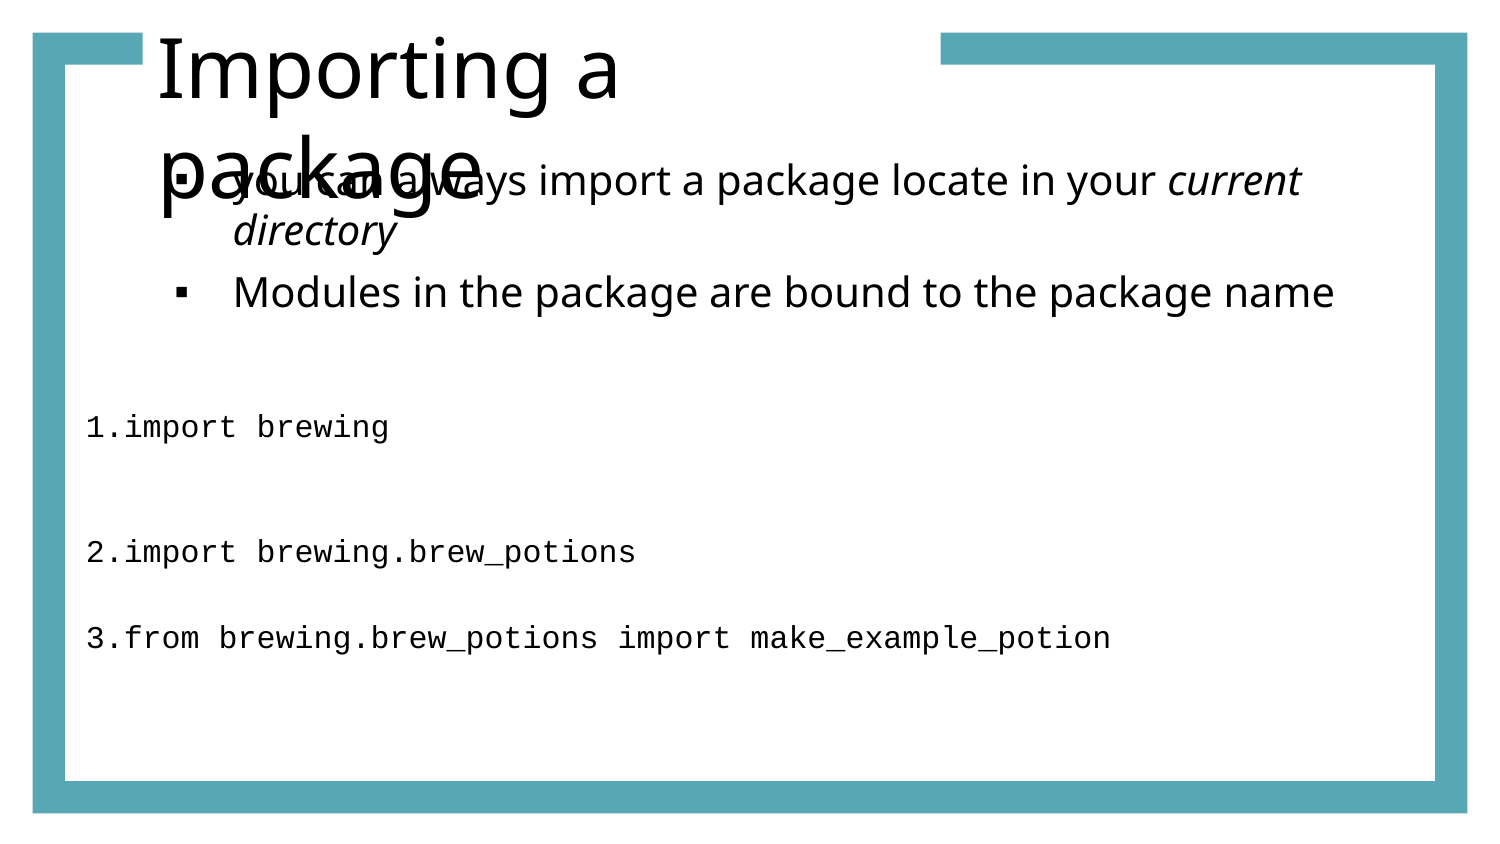

# Importing a package
you can always import a package locate in your current directory
Modules in the package are bound to the package name
import brewing
import brewing.brew_potions
from brewing.brew_potions import make_example_potion